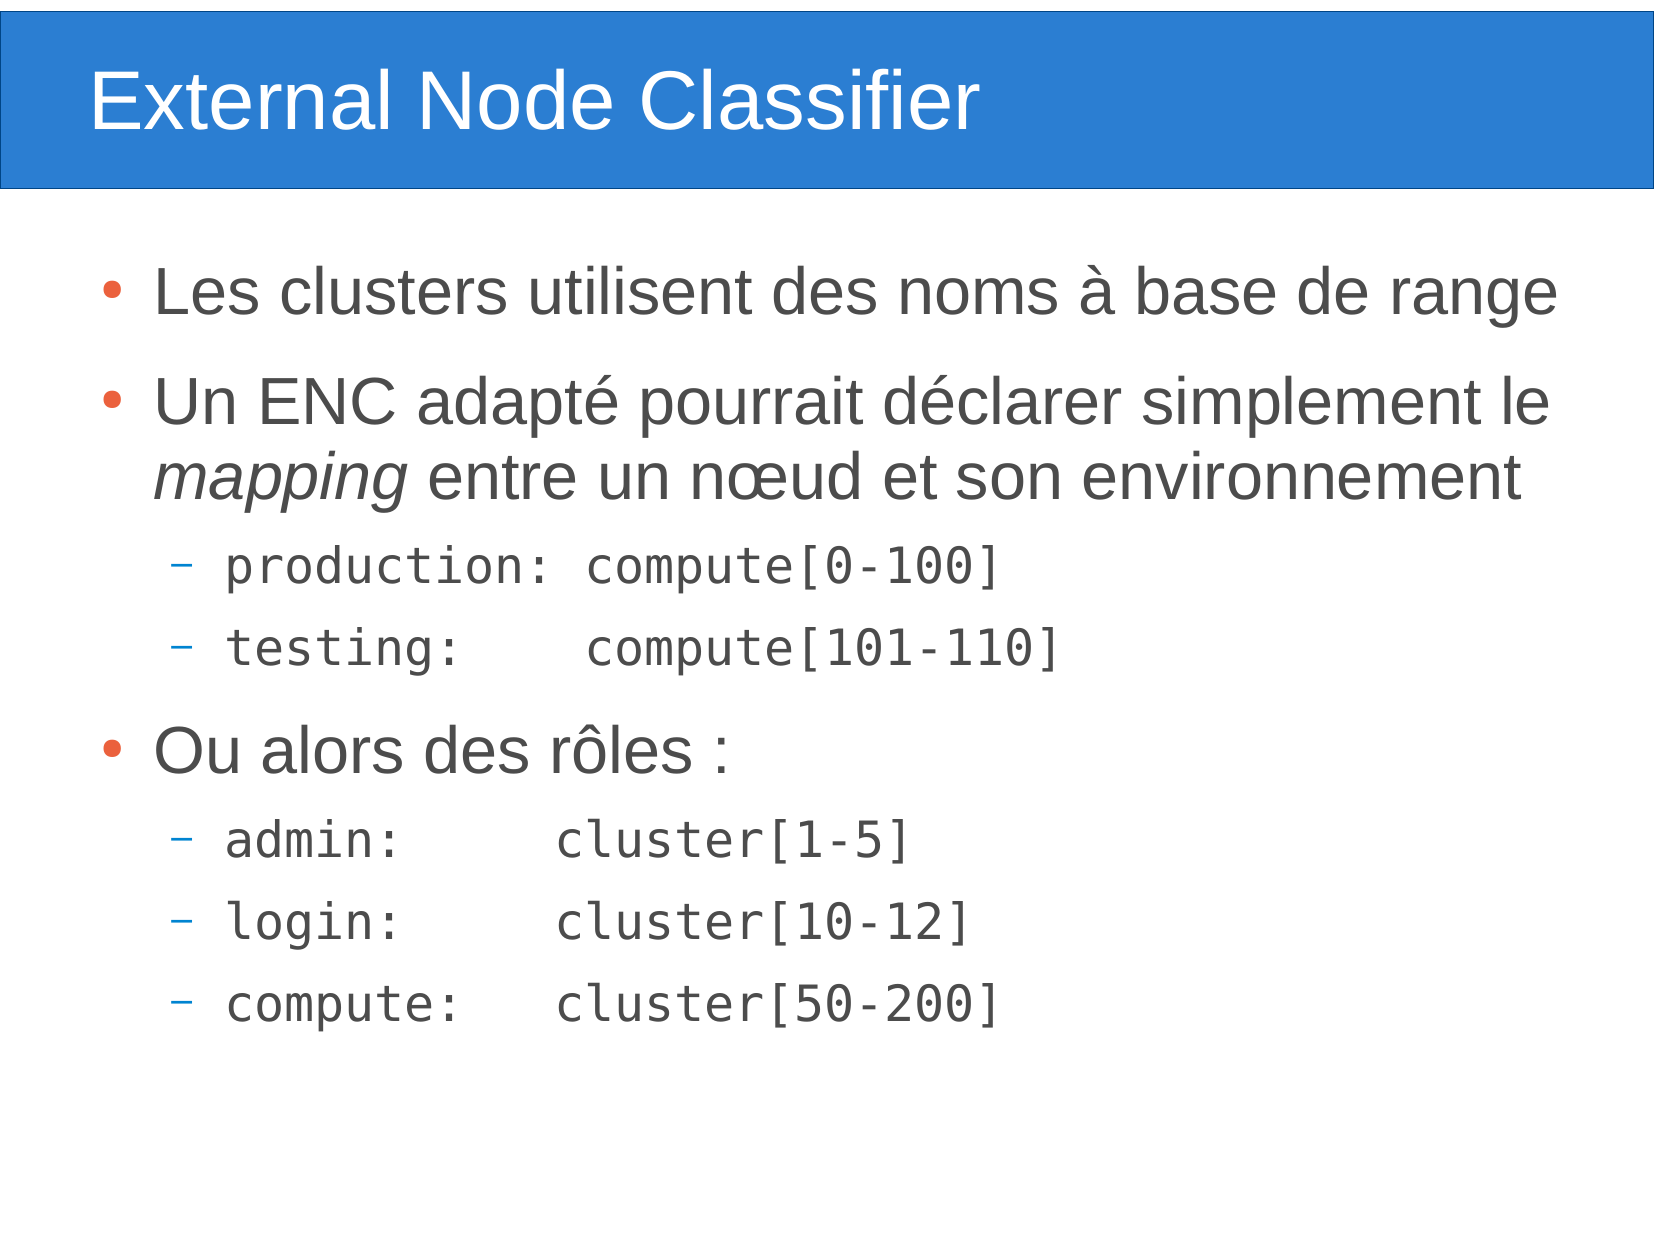

# External Node Classifier
Les clusters utilisent des noms à base de range
Un ENC adapté pourrait déclarer simplement le mapping entre un nœud et son environnement
production: compute[0-100]
testing: compute[101-110]
Ou alors des rôles :
admin: cluster[1-5]
login: cluster[10-12]
compute: cluster[50-200]